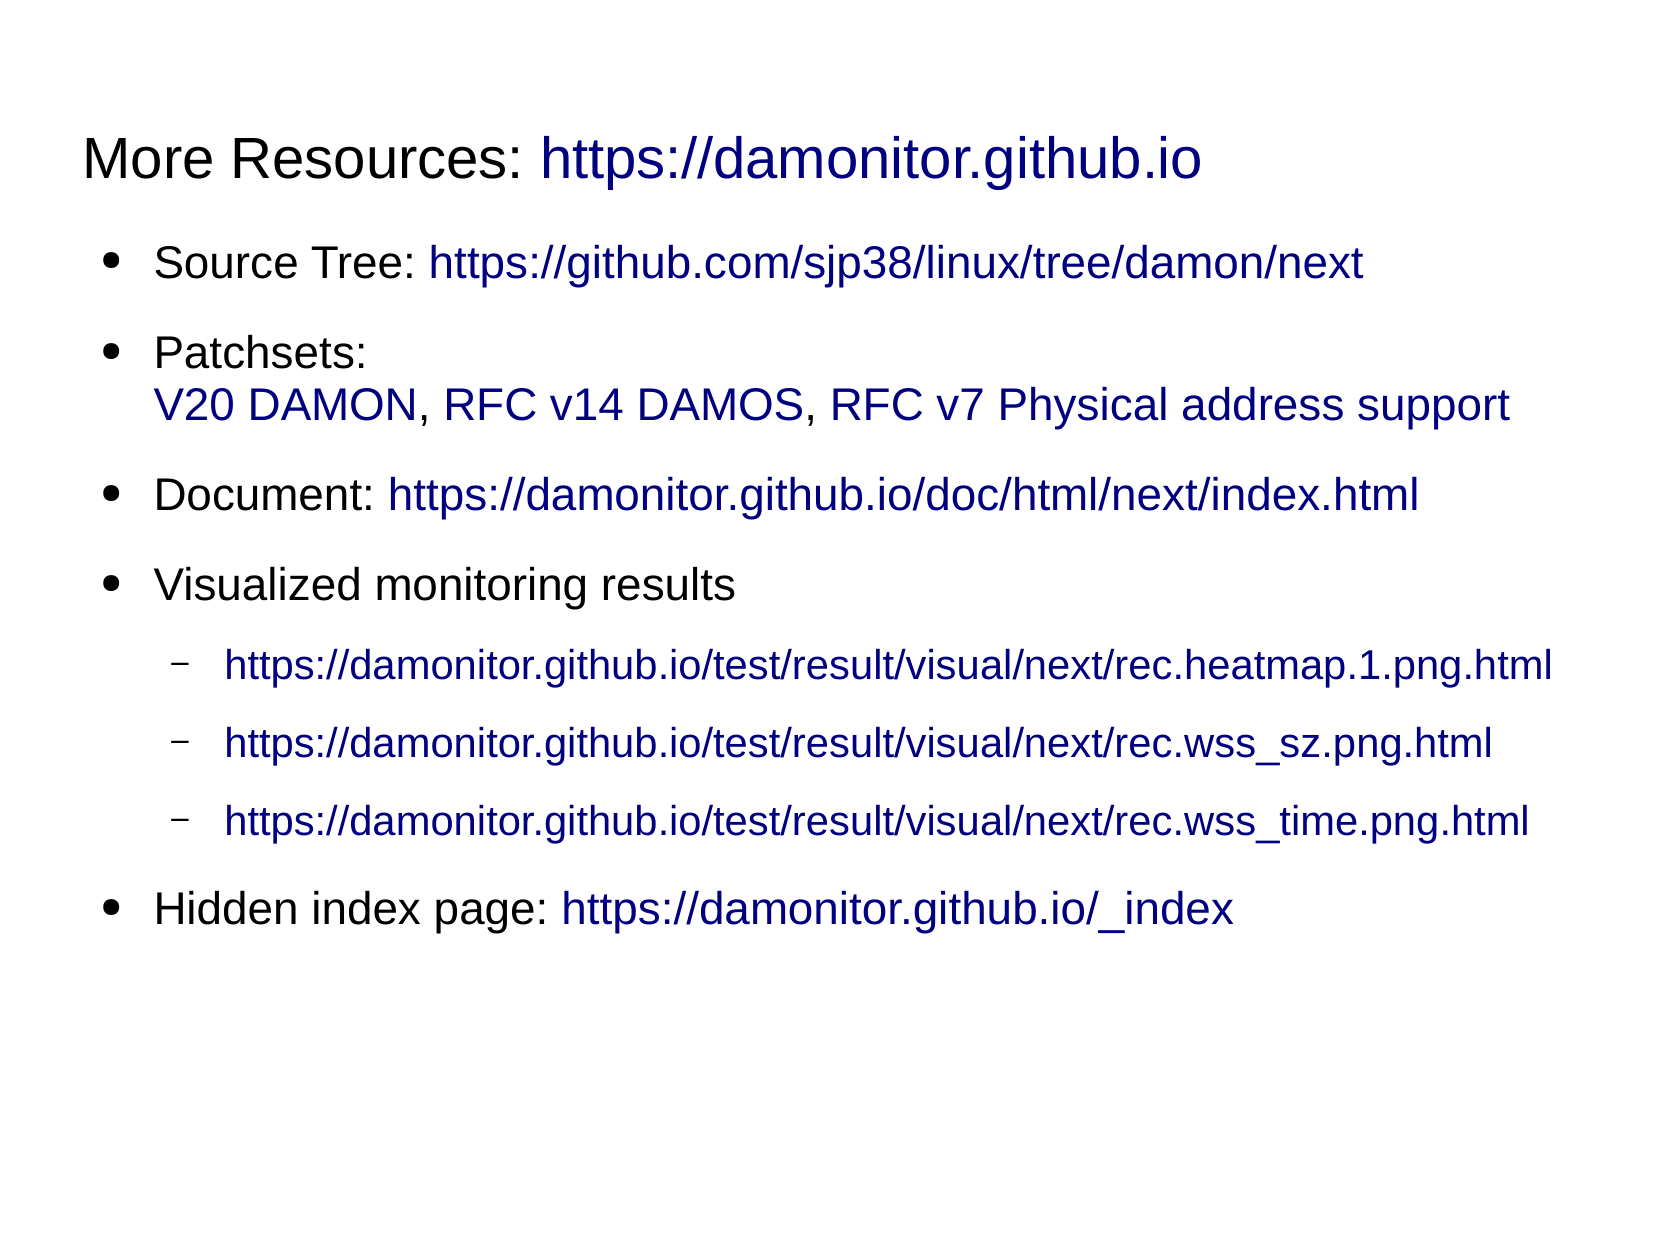

# More Resources: https://damonitor.github.io
Source Tree: https://github.com/sjp38/linux/tree/damon/next
Patchsets:
V20 DAMON, RFC v14 DAMOS, RFC v7 Physical address support
Document: https://damonitor.github.io/doc/html/next/index.html
Visualized monitoring results
https://damonitor.github.io/test/result/visual/next/rec.heatmap.1.png.html
https://damonitor.github.io/test/result/visual/next/rec.wss_sz.png.html
https://damonitor.github.io/test/result/visual/next/rec.wss_time.png.html
Hidden index page: https://damonitor.github.io/_index